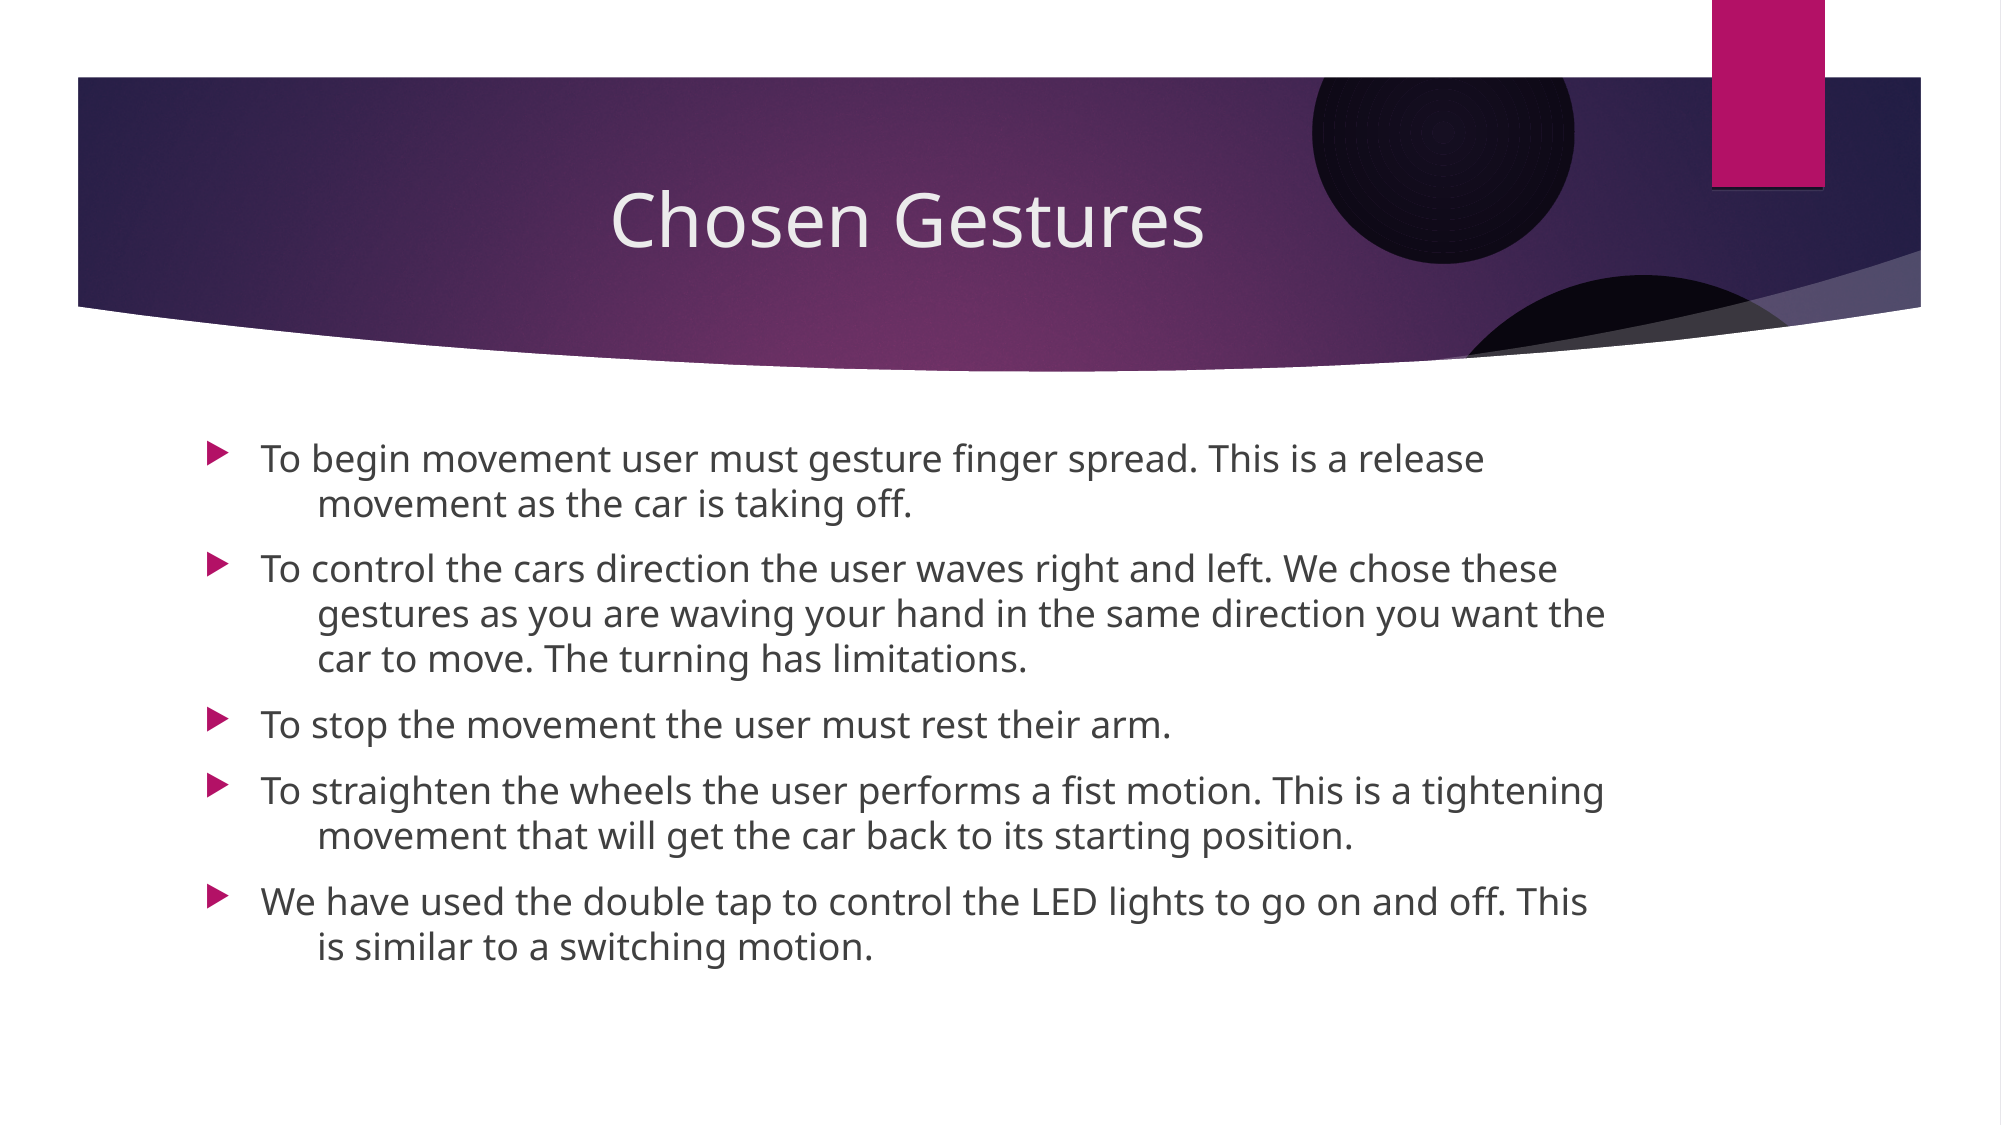

# Chosen Gestures
To begin movement user must gesture finger spread. This is a release movement as the car is taking off.
To control the cars direction the user waves right and left. We chose these gestures as you are waving your hand in the same direction you want the car to move. The turning has limitations.
To stop the movement the user must rest their arm.
To straighten the wheels the user performs a fist motion. This is a tightening movement that will get the car back to its starting position.
We have used the double tap to control the LED lights to go on and off. This is similar to a switching motion.